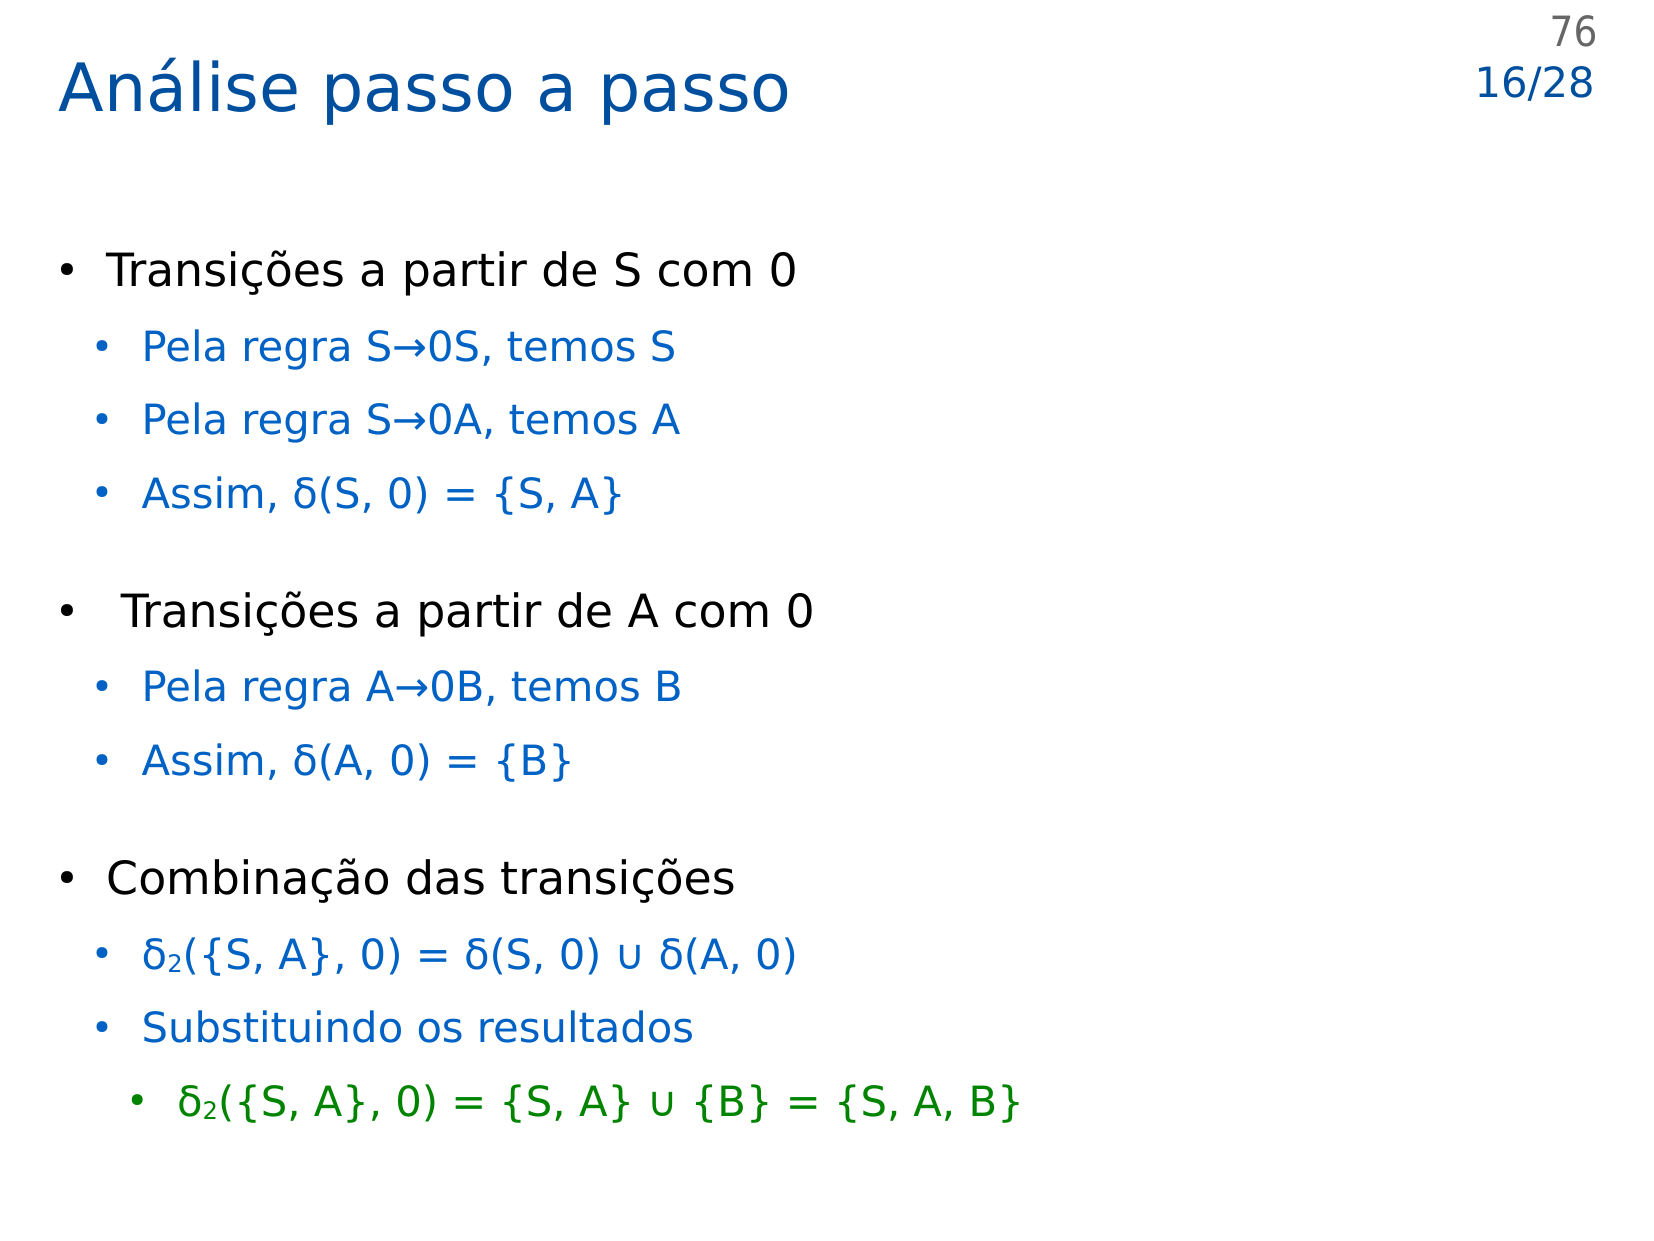

76
# Análise passo a passo
16
Transições a partir de S com 0
Pela regra S→0S, temos S
Pela regra S→0A, temos A
Assim, δ(S, 0) = {S, A}
 Transições a partir de A com 0
Pela regra A→0B, temos B
Assim, δ(A, 0) = {B}
Combinação das transições
δ2({S, A}, 0) = δ(S, 0) ∪ δ(A, 0)
Substituindo os resultados
δ2({S, A}, 0) = {S, A} ∪ {B} = {S, A, B}